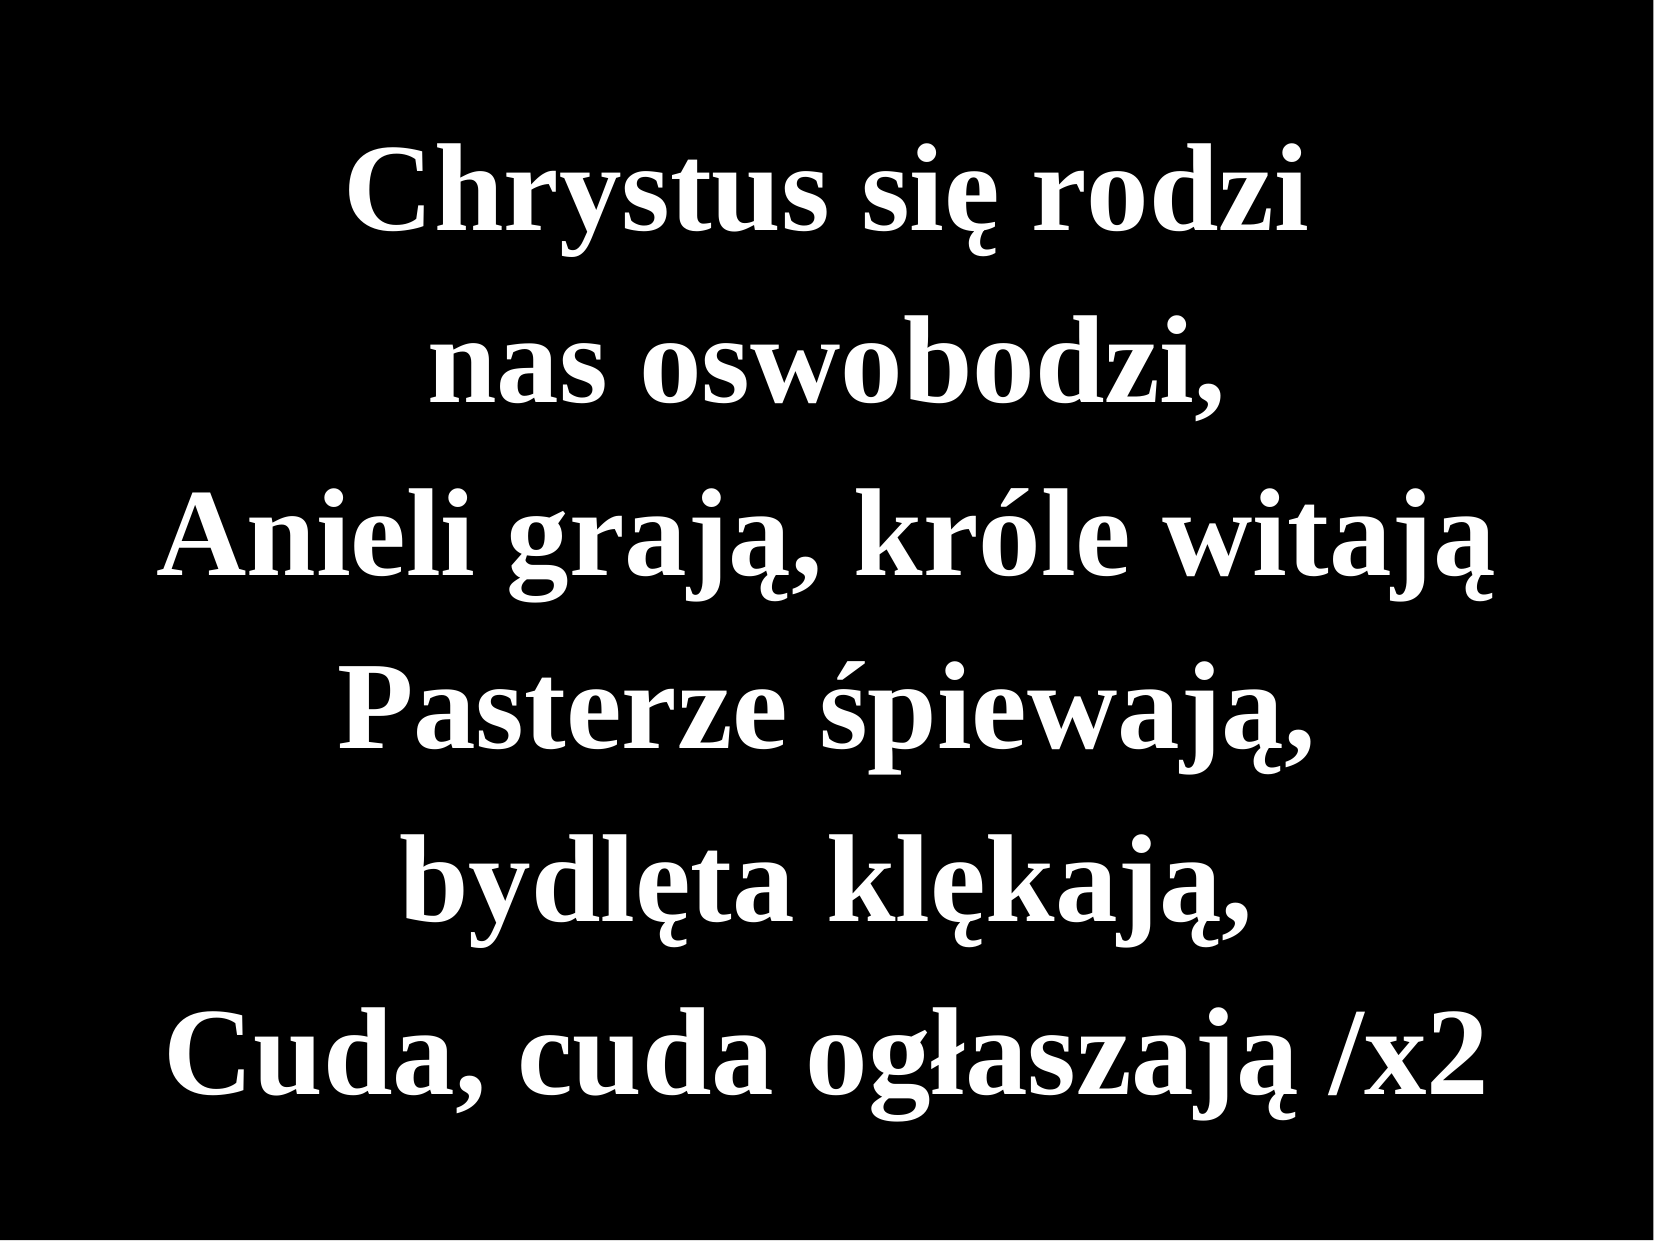

# Chrystus się rodzi ppp nas oswobodzi, ppp Anieli grają, króle witają ppp Pasterze śpiewają, ppp bydlęta klękają, ppp Cuda, cuda ogłaszają /x2